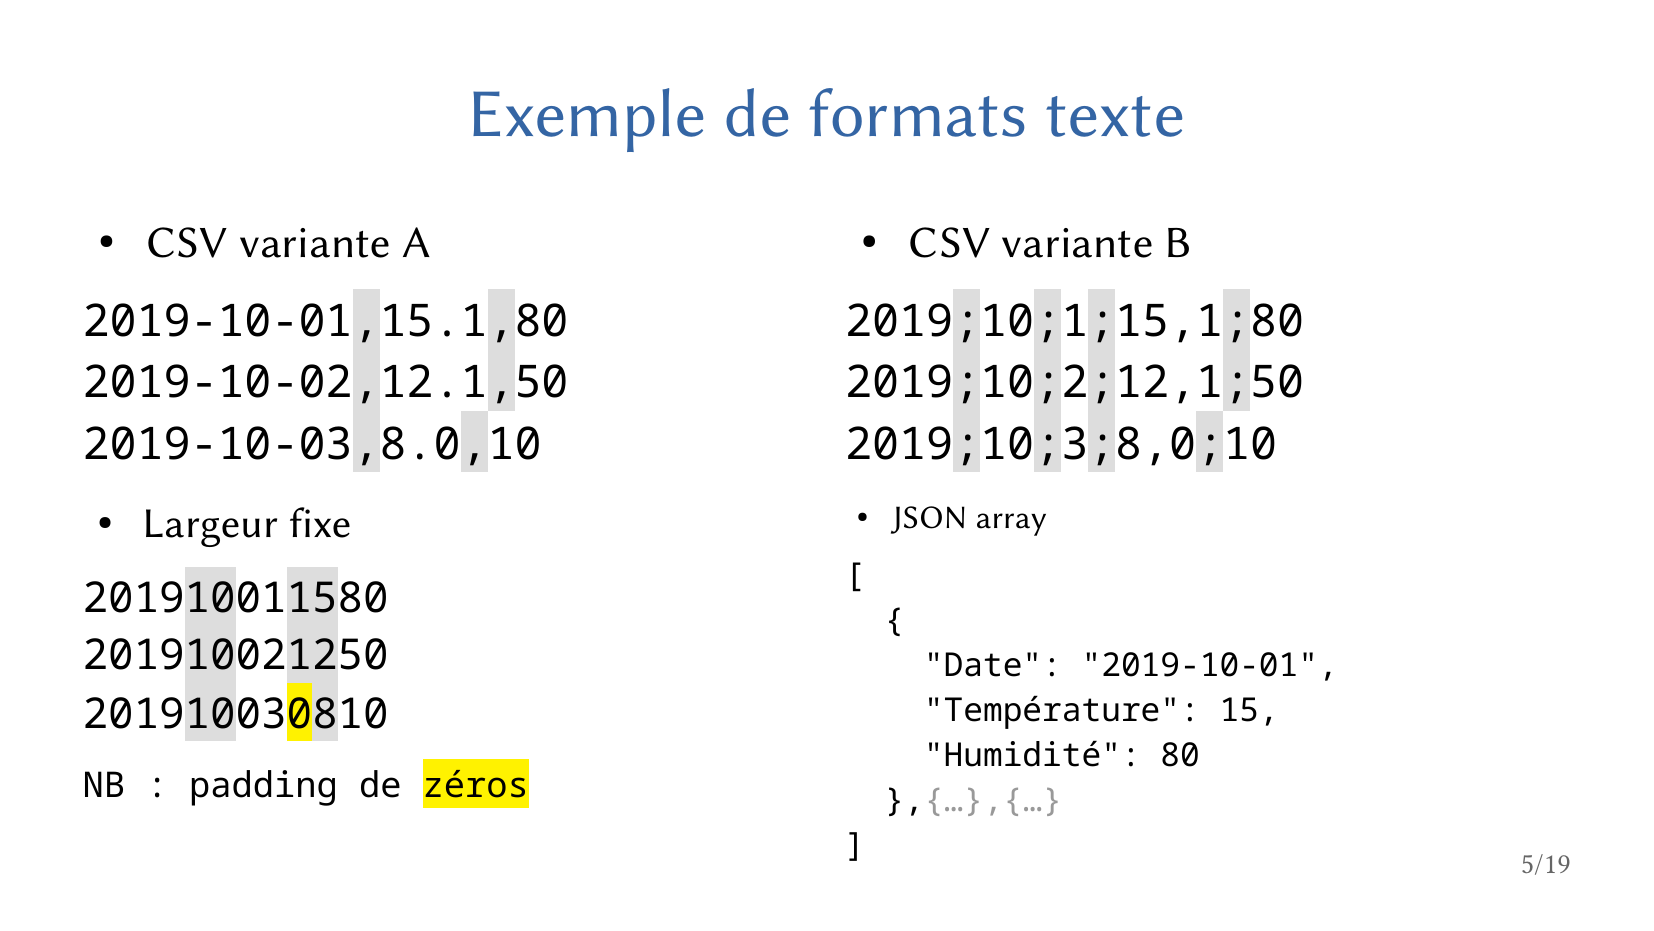

# Exemple de formats texte
CSV variante A
2019-10-01,15.1,80
2019-10-02,12.1,50
2019-10-03,8.0,10
CSV variante B
2019;10;1;15,1;80
2019;10;2;12,1;50
2019;10;3;8,0;10
Largeur fixe
201910011580
201910021250
201910030810
NB : padding de zéros
JSON array
[
 {
 "Date": "2019-10-01",
 "Température": 15,
 "Humidité": 80
 },{…},{…}
]
5